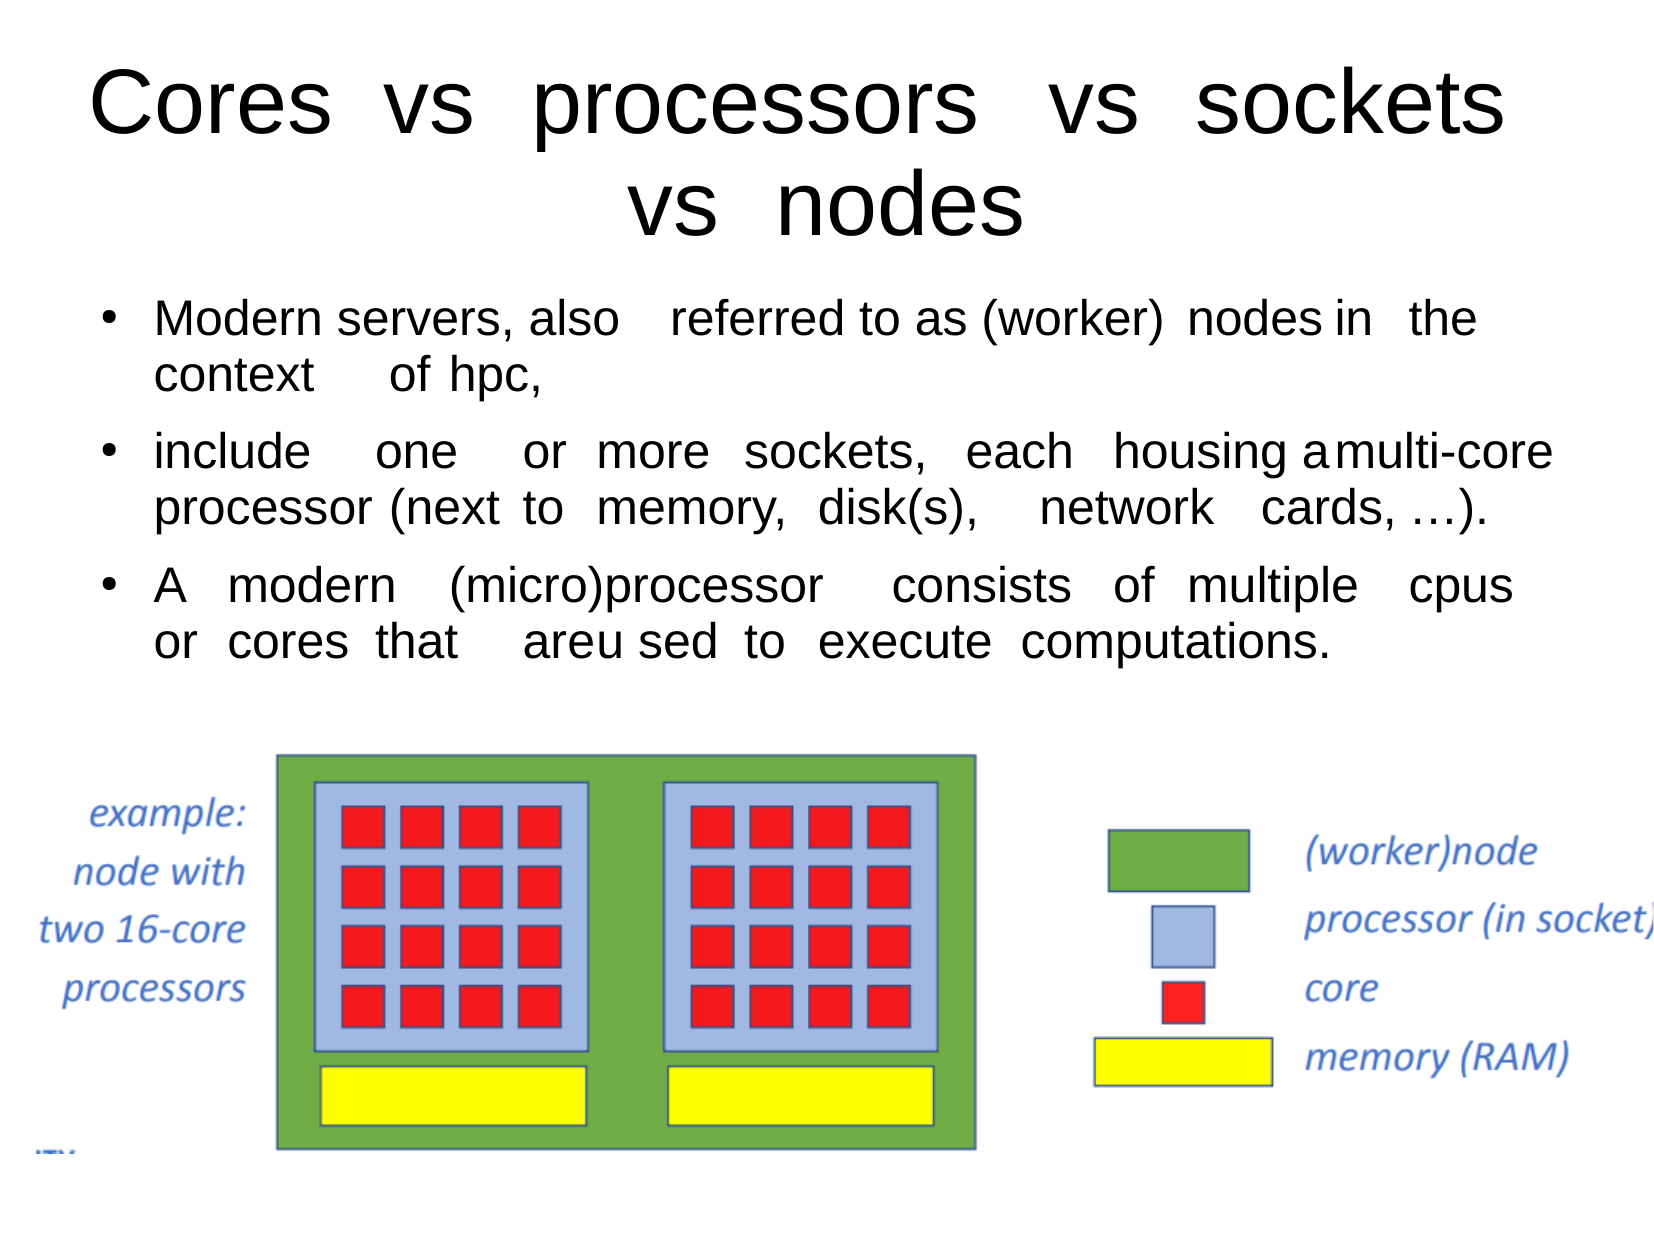

# Cores	vs	processors	vs	sockets	vs	nodes
Modern servers, also	referred to as (worker)	nodes	in	the	context	 of	hpc,
include	one	or	more	sockets,	each	housing a	multi-core processor	 (next	to	memory,	disk(s),	network	cards,	…).
A	modern	(micro)processor	consists	of	multiple	cpus	or	cores	that	are	u sed	to	execute computations.